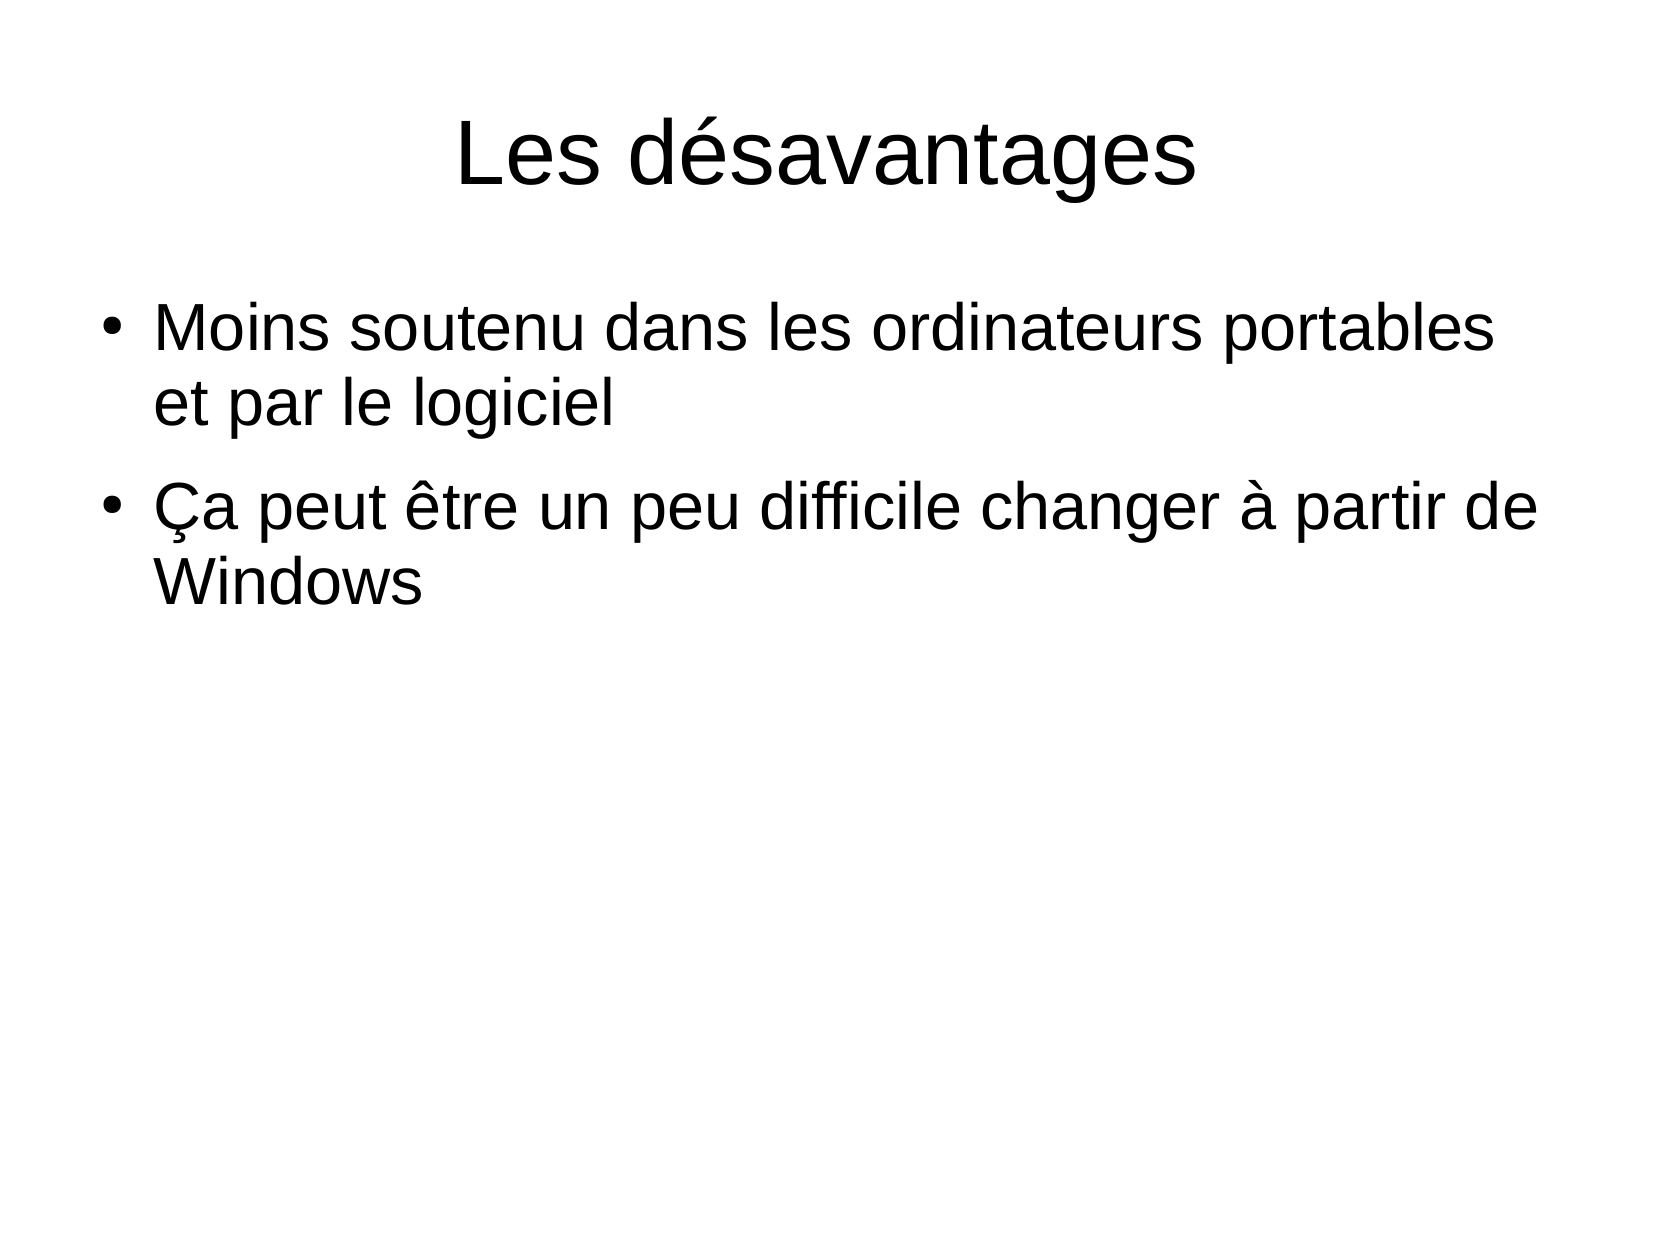

# Les désavantages
Moins soutenu dans les ordinateurs portables et par le logiciel
Ça peut être un peu difficile changer à partir de Windows